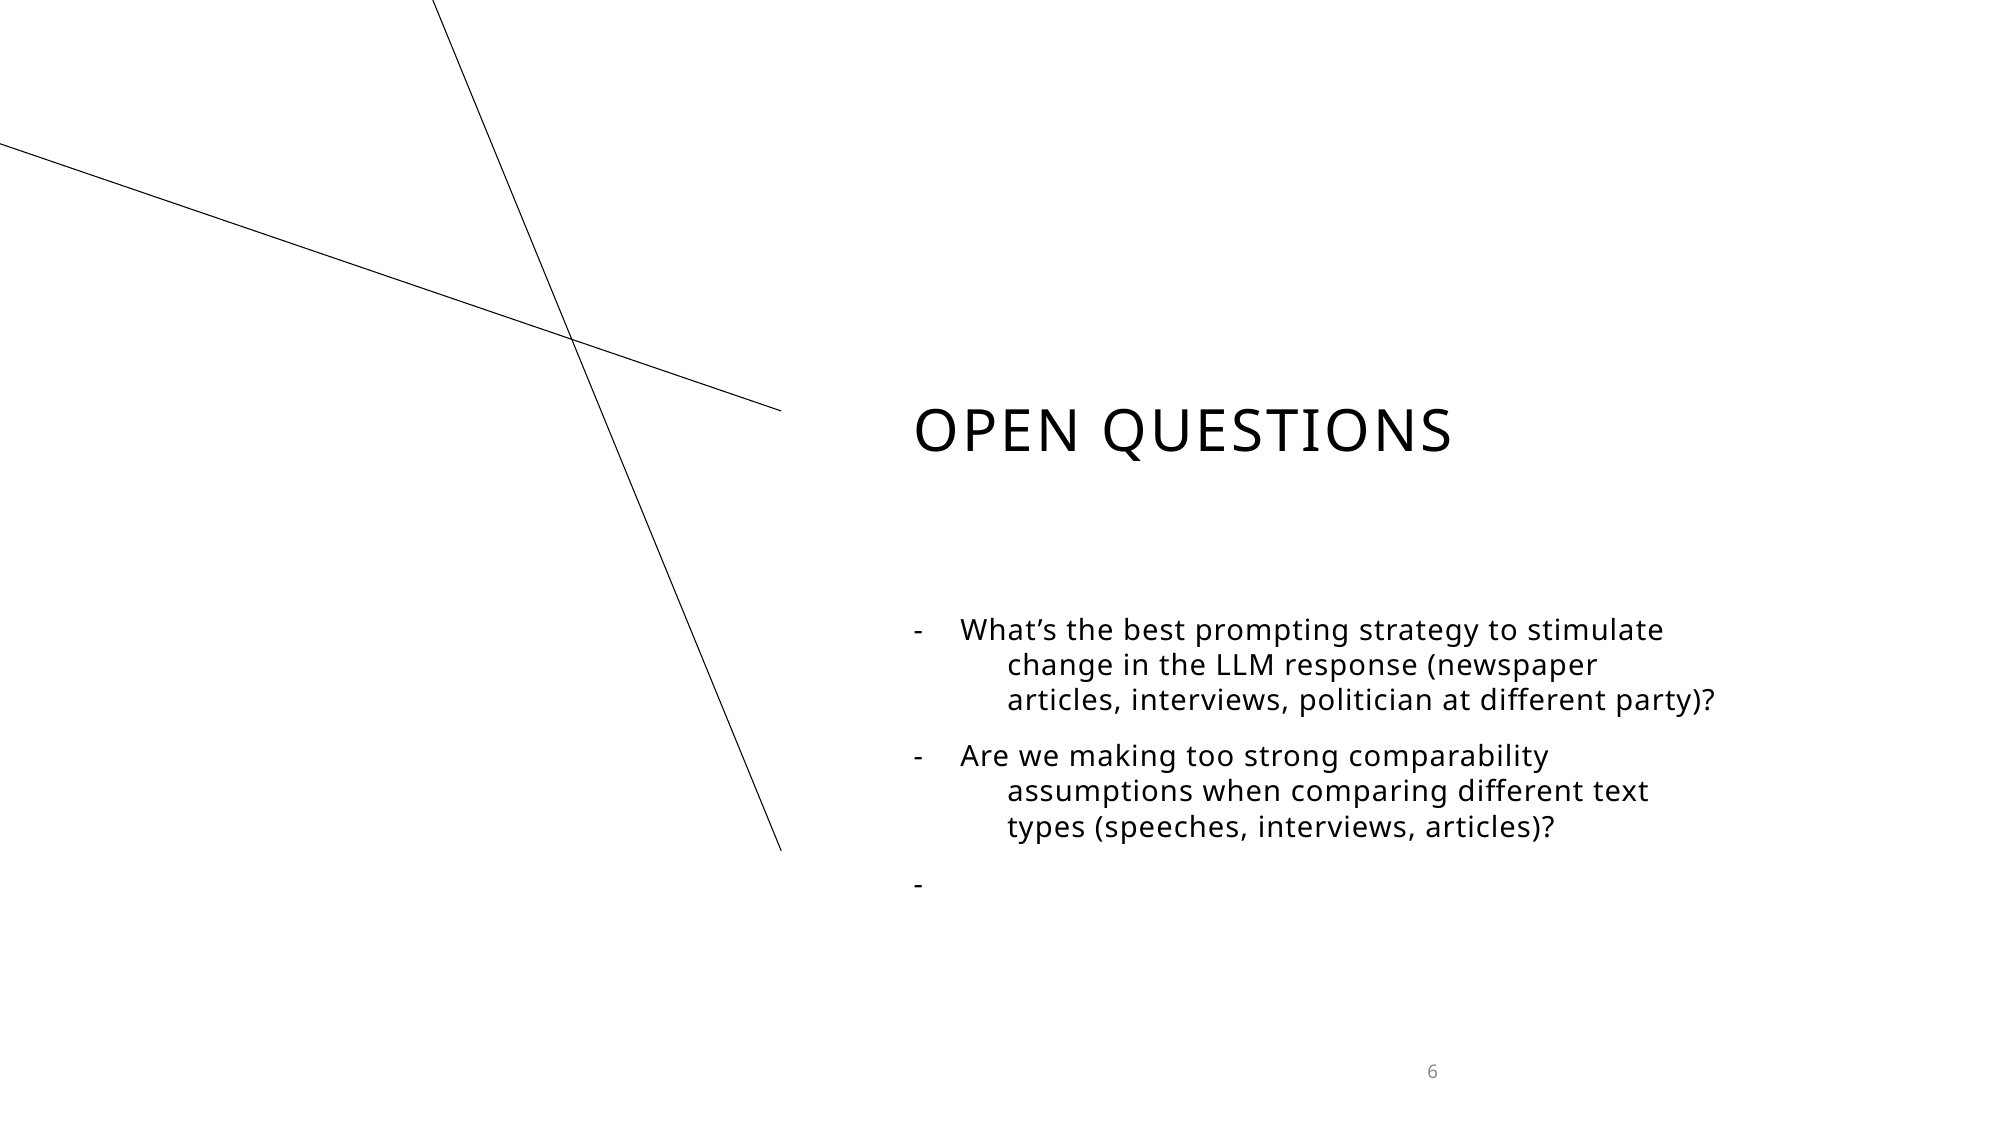

# Open Questions
What’s the best prompting strategy to stimulate change in the LLM response (newspaper articles, interviews, politician at different party)?
Are we making too strong comparability assumptions when comparing different text types (speeches, interviews, articles)?